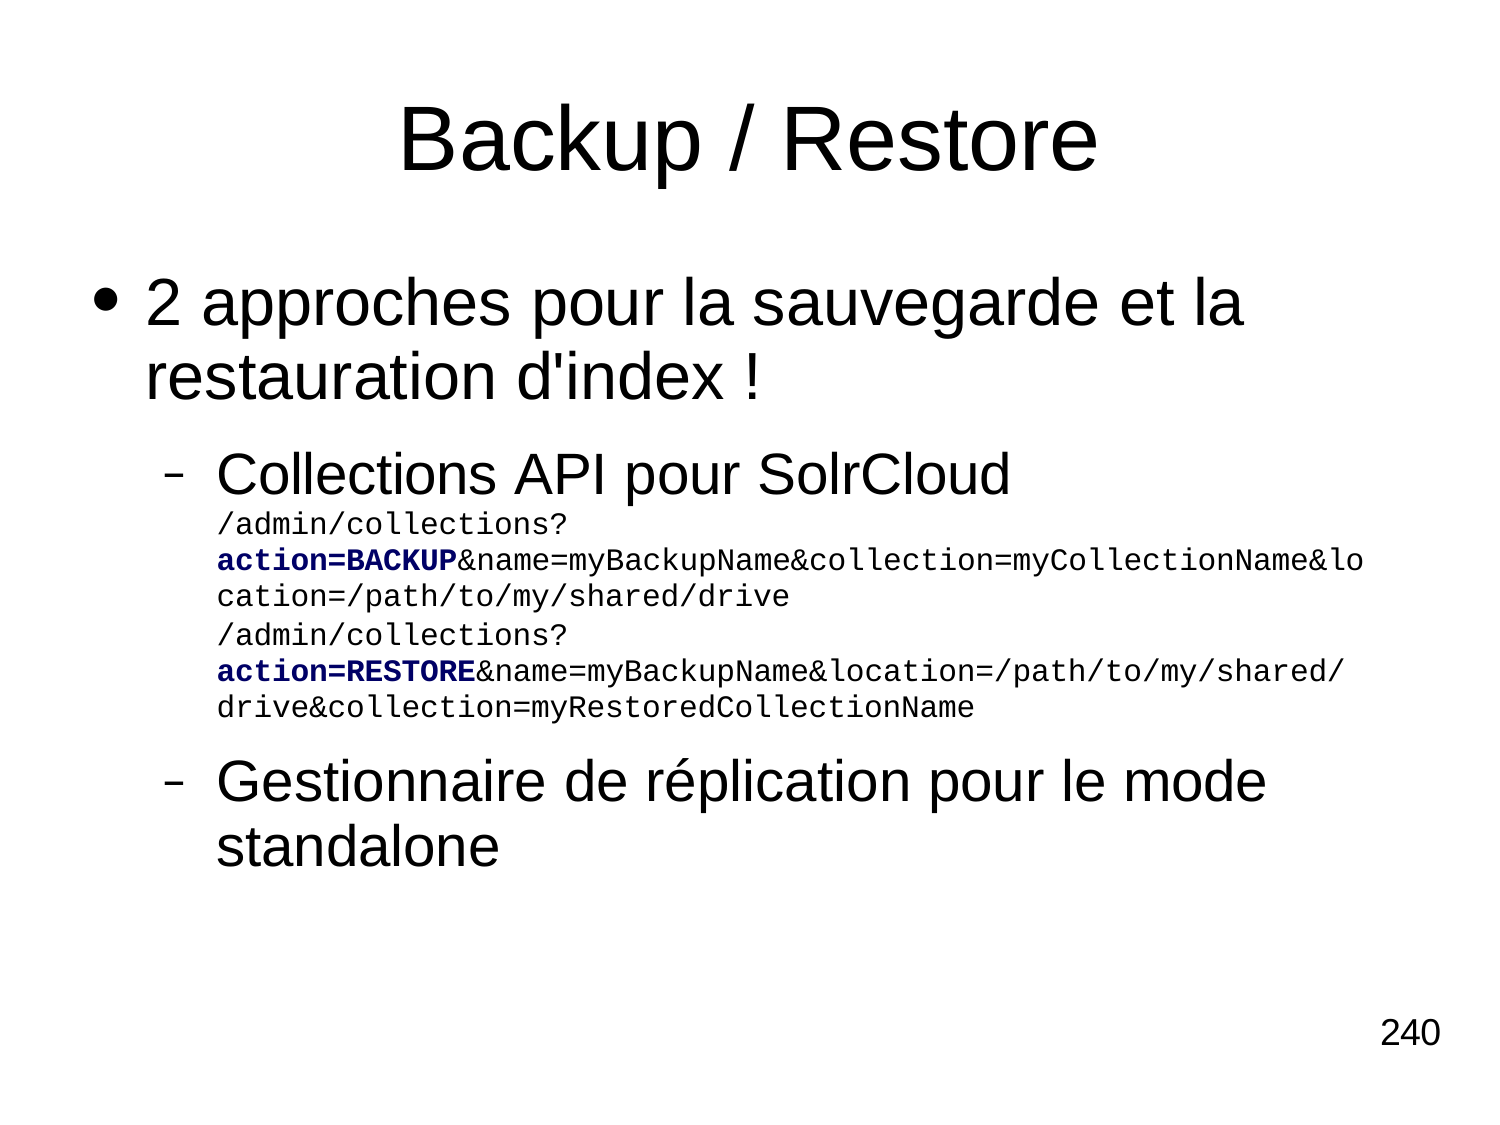

# Backup / Restore
2 approches pour la sauvegarde et la restauration d'index !
Collections API pour SolrCloud
/admin/collections? action=BACKUP&name=myBackupName&collection=myCollectionName&lo cation=/path/to/my/shared/drive
/admin/collections? action=RESTORE&name=myBackupName&location=/path/to/my/shared/ drive&collection=myRestoredCollectionName
Gestionnaire de réplication pour le mode standalone
●
240